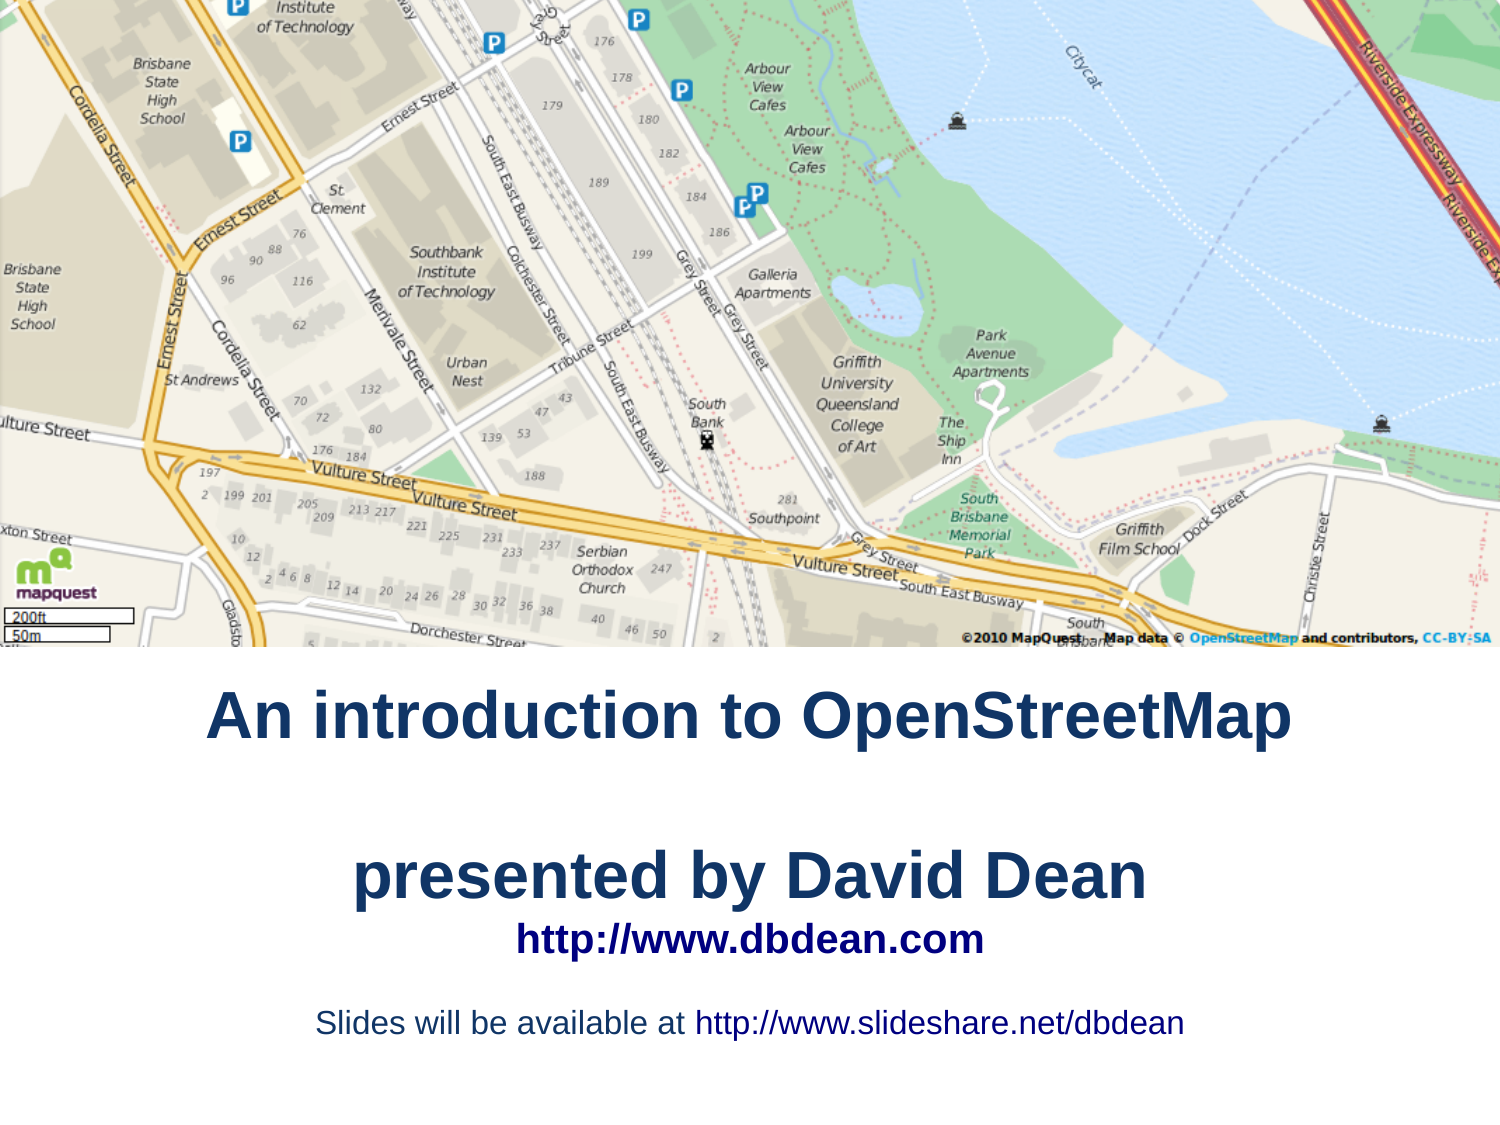

# An introduction to OpenStreetMap presented by David Dean http://www.dbdean.com Slides will be available at http://www.slideshare.net/dbdean